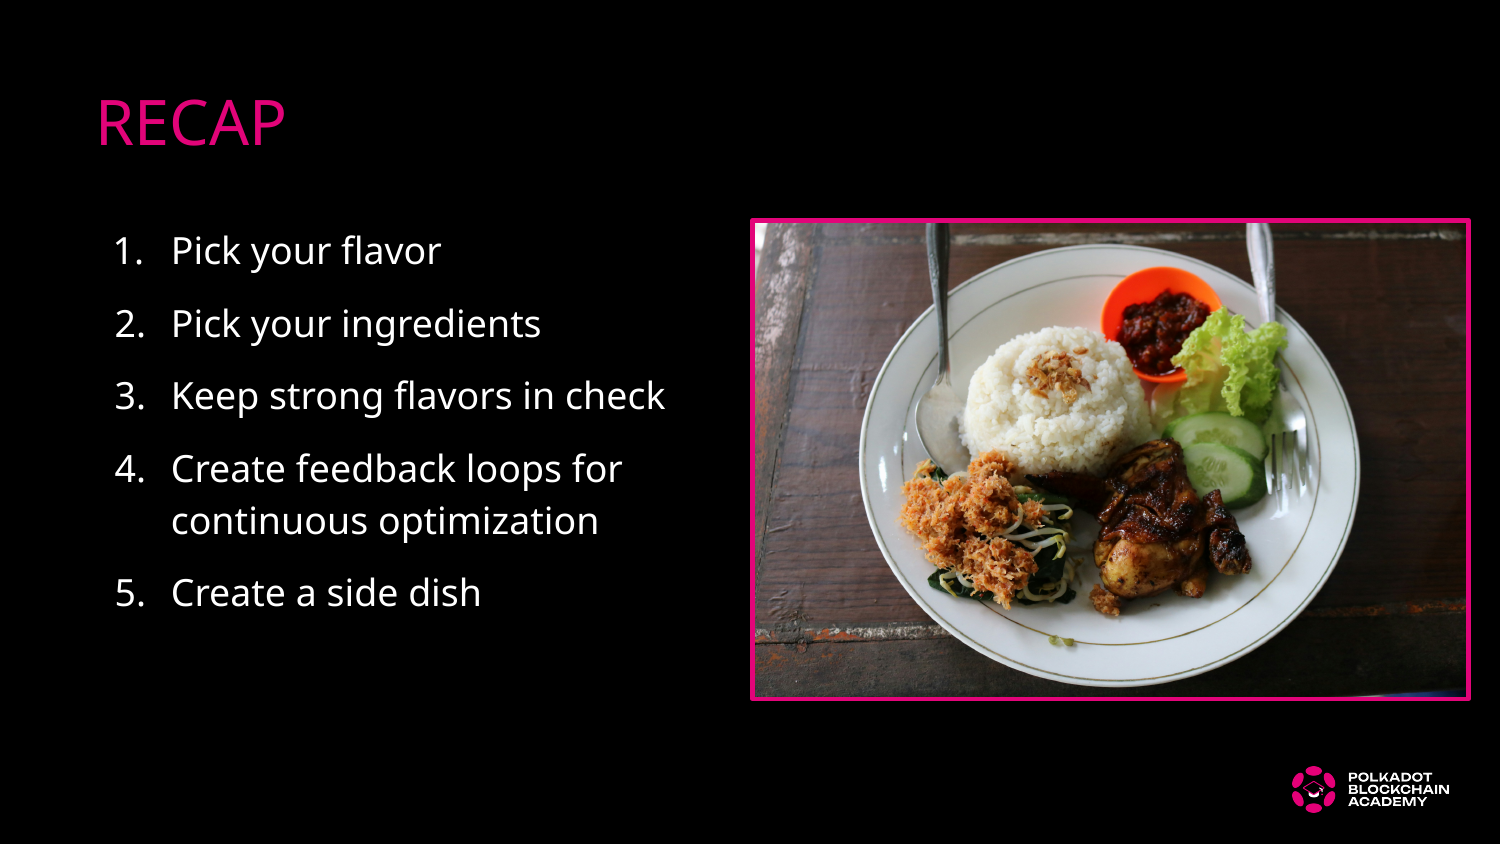

# RECAP
Pick your flavor
Pick your ingredients
Keep strong flavors in check
Create feedback loops for continuous optimization
Create a side dish